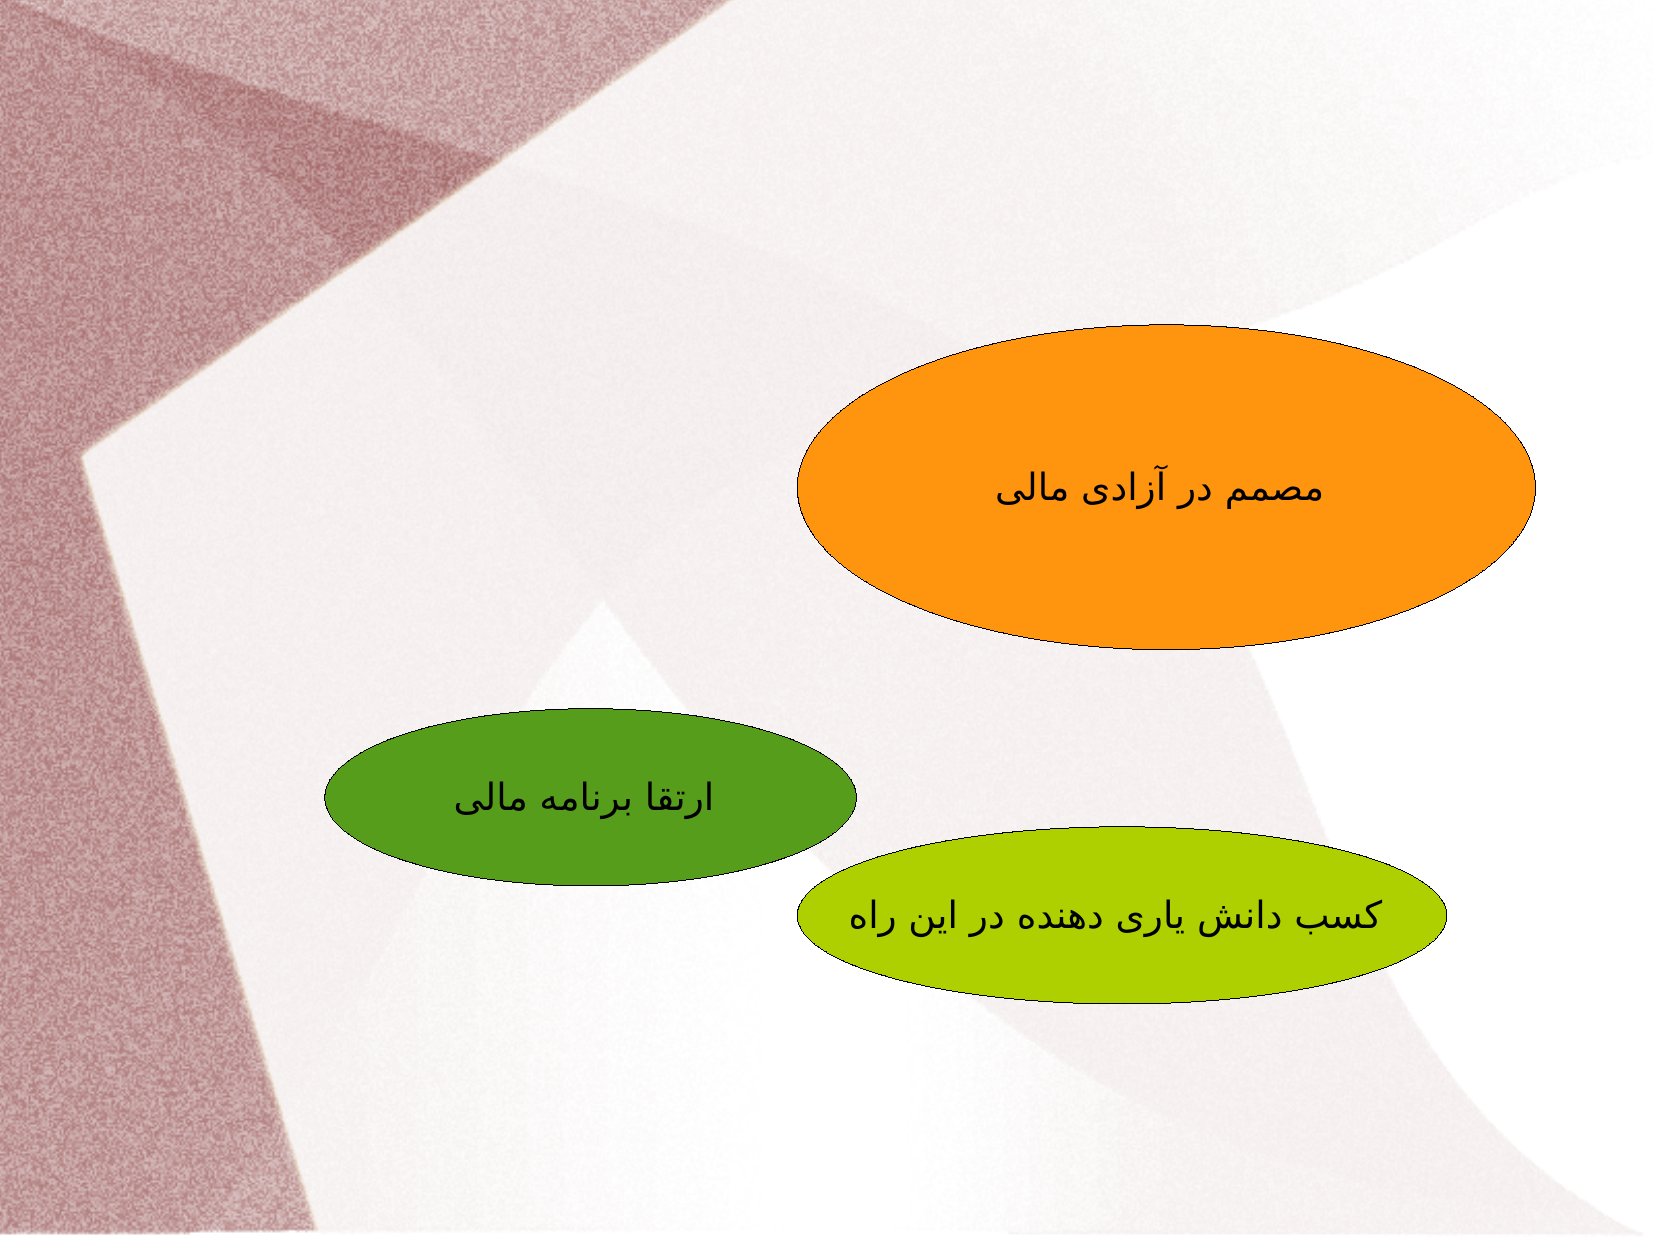

#
مصمم در آزادی مالی
ارتقا برنامه مالی
کسب دانش یاری دهنده در این راه